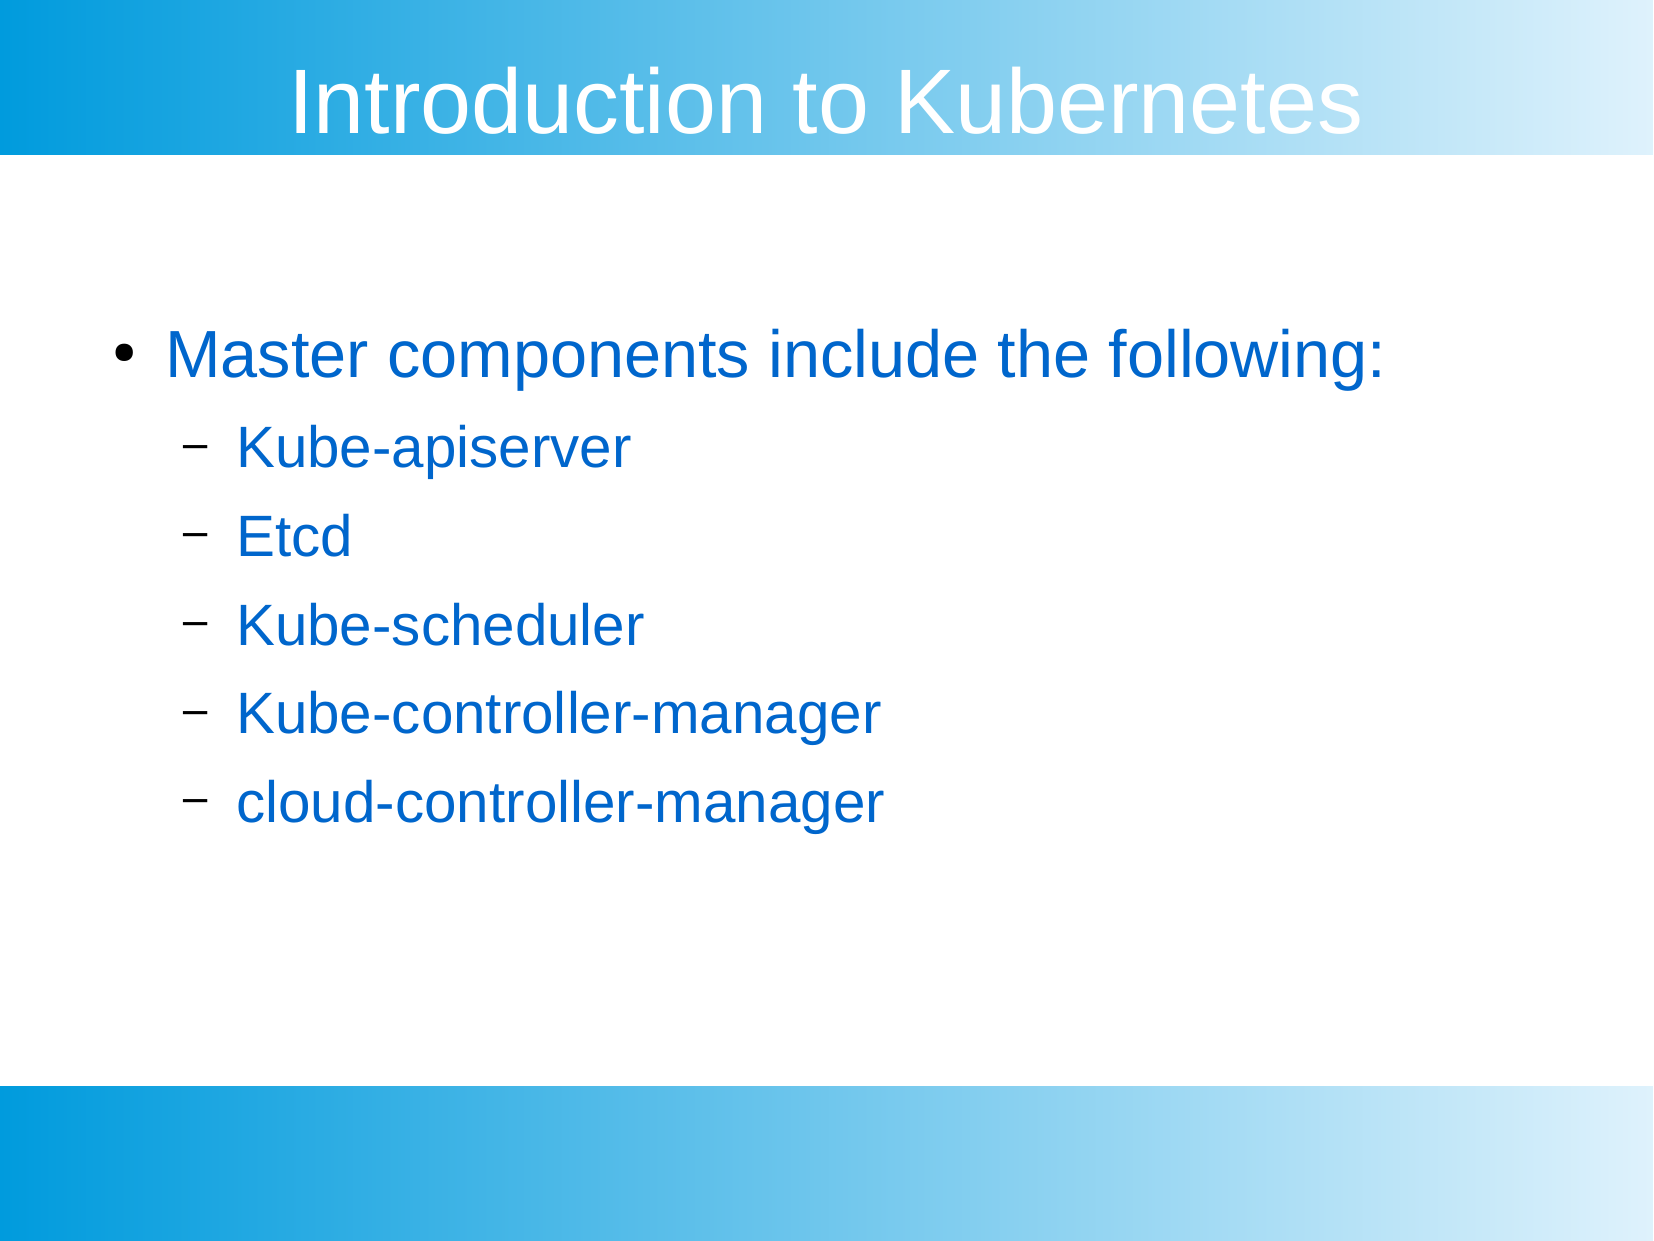

# Introduction to Kubernetes
Master components include the following:
Kube-apiserver
Etcd
Kube-scheduler
Kube-controller-manager
cloud-controller-manager